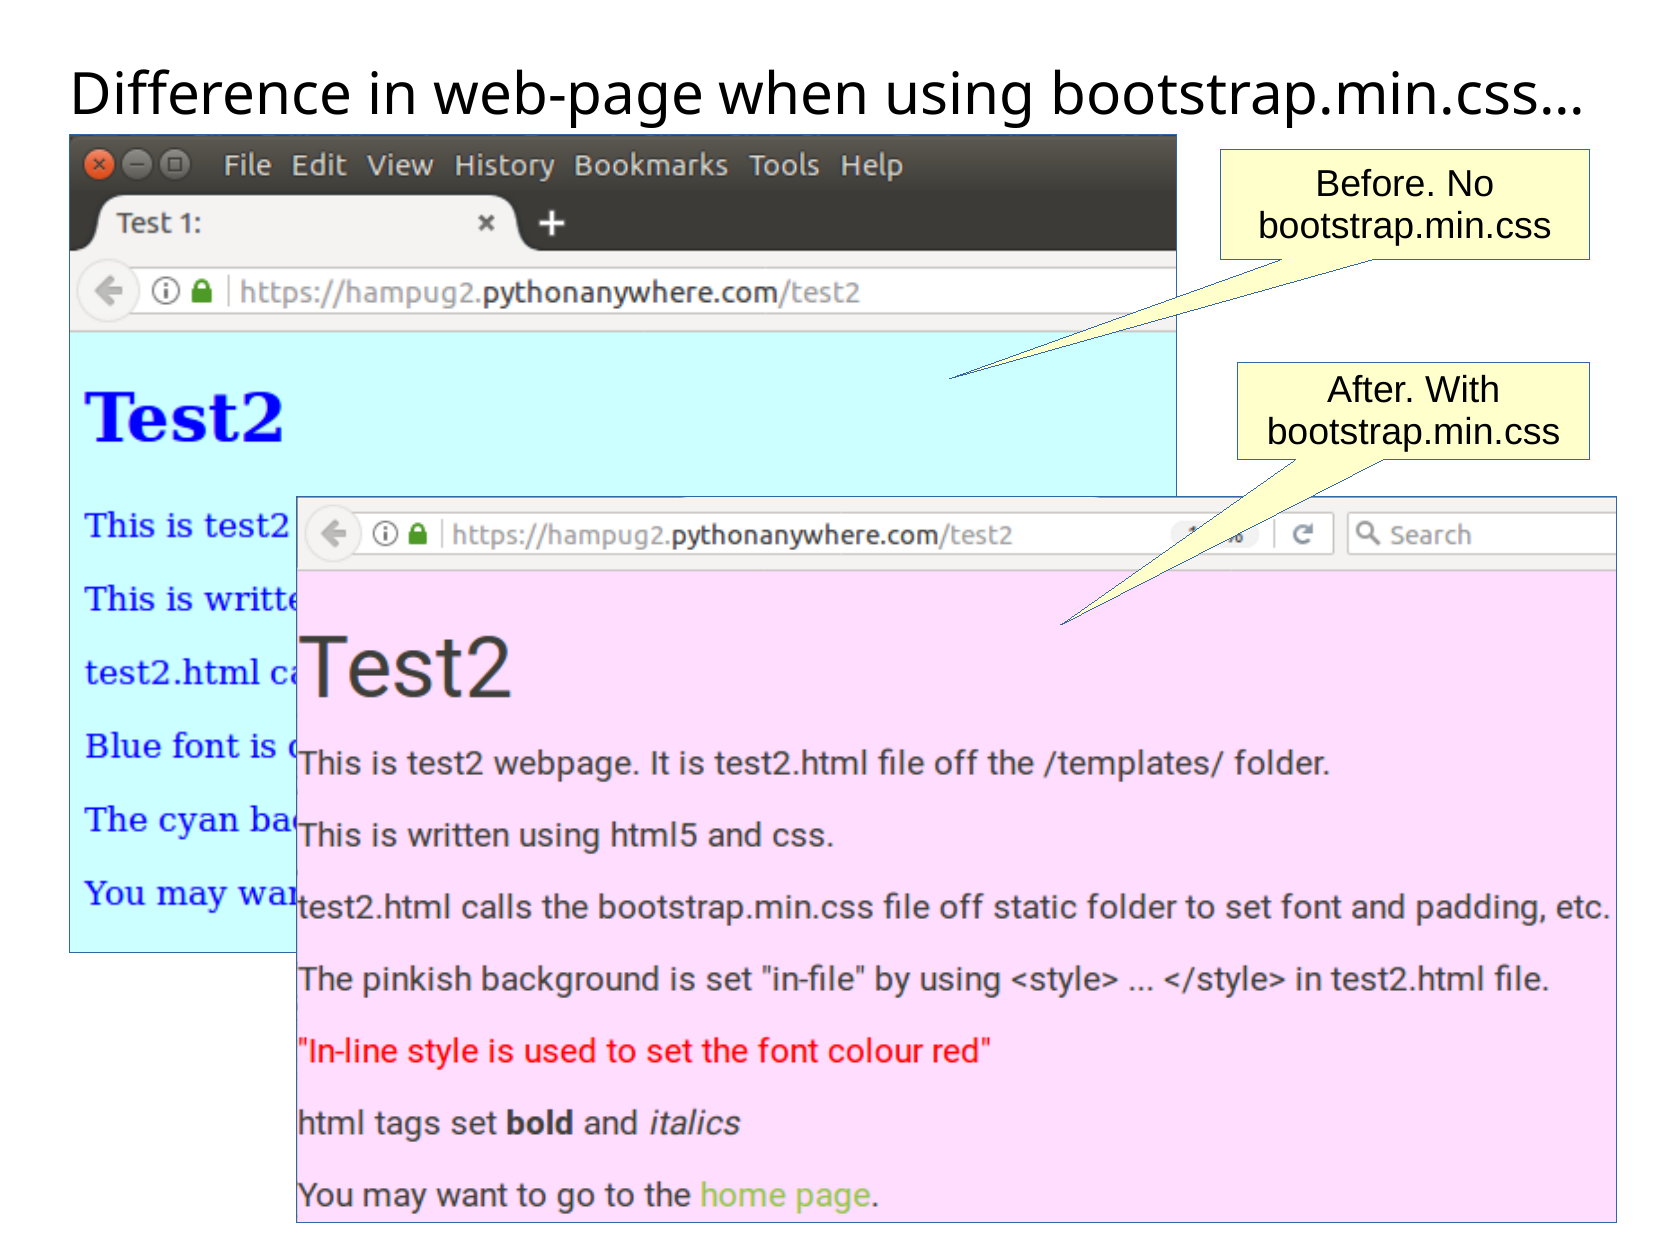

Difference in web-page when using bootstrap.min.css...
Before. No bootstrap.min.css
After. With bootstrap.min.css